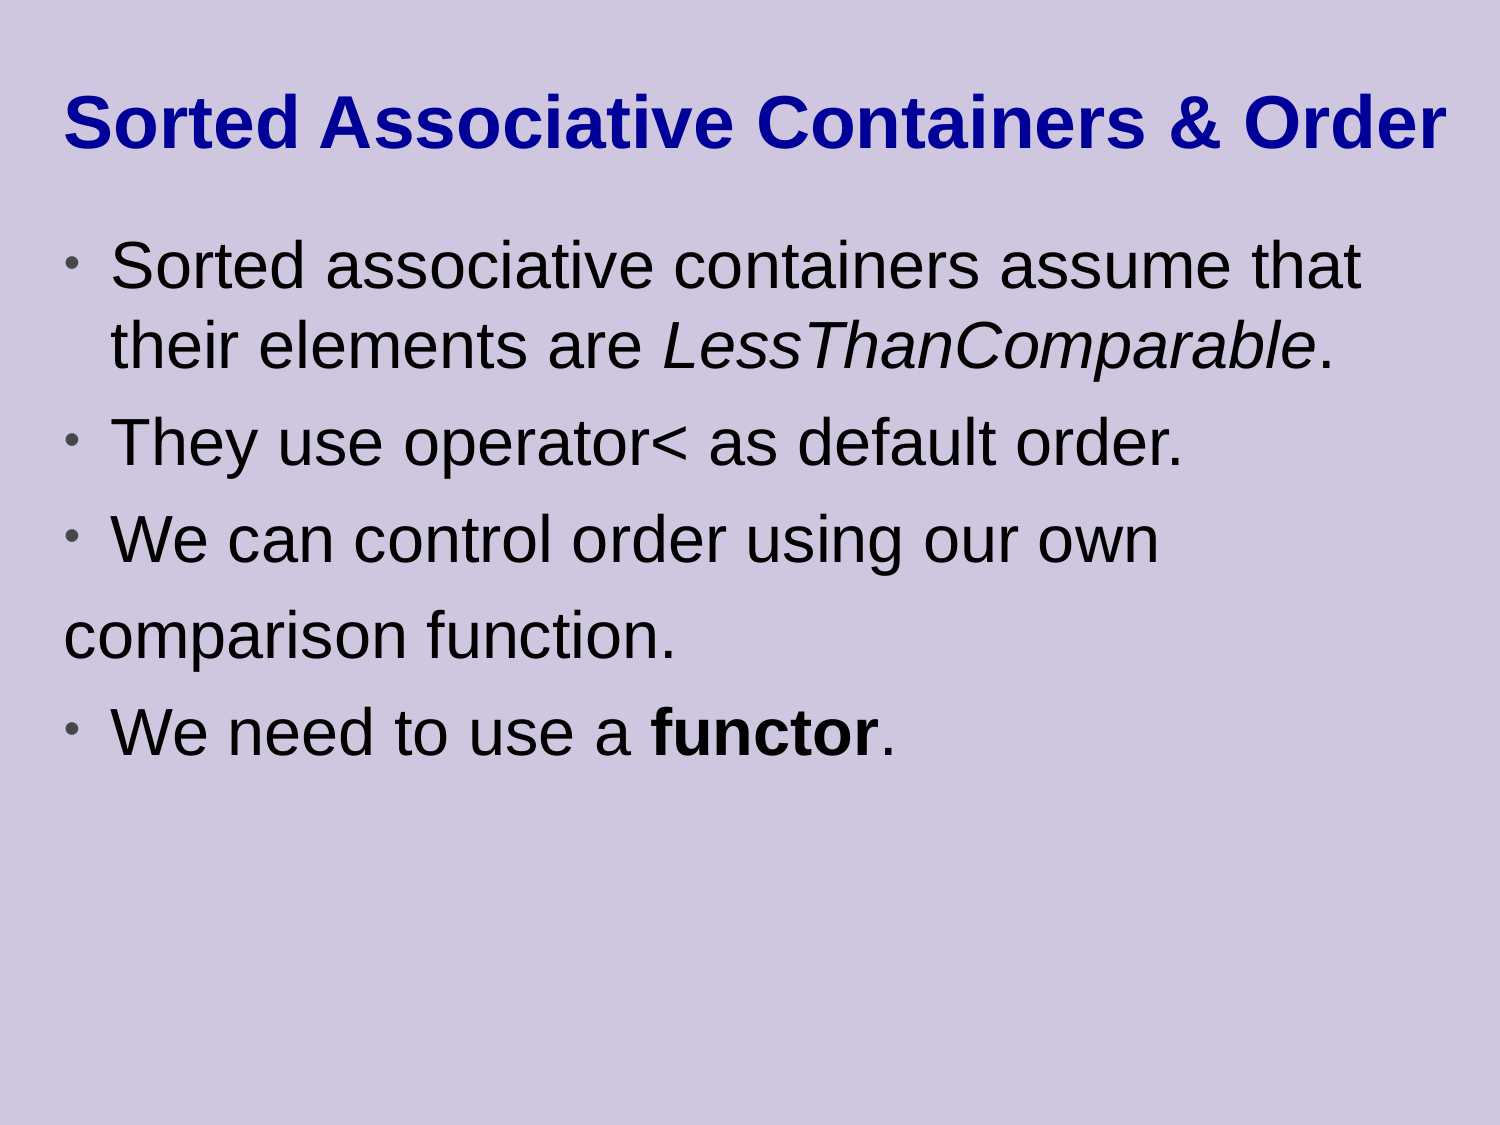

# Sorted Associative Containers & Order
Sorted associative containers assume that their elements are LessThanComparable.
They use operator< as default order.
We can control order using our own
comparison function.
We need to use a functor.